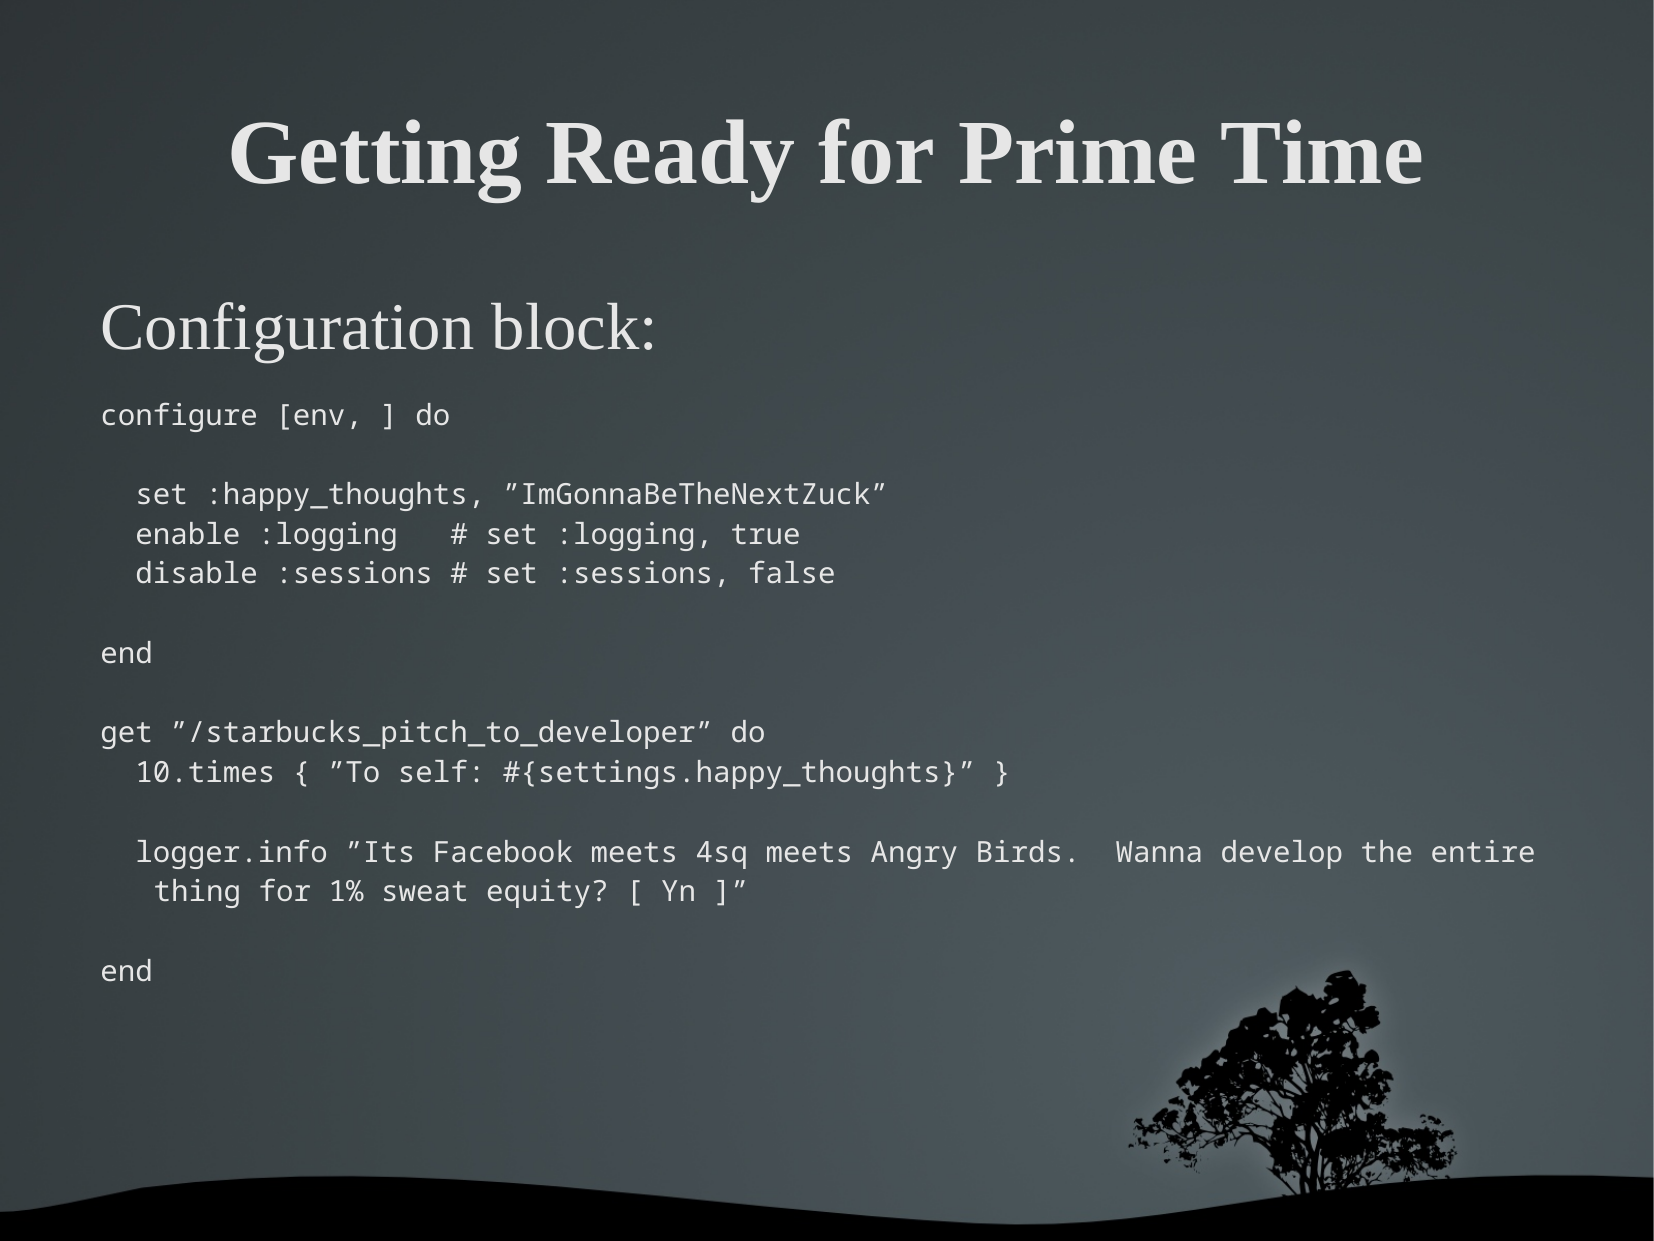

# Getting Ready for Prime Time
Configuration block:
configure [env, ] do
 set :happy_thoughts, ”ImGonnaBeTheNextZuck”
 enable :logging # set :logging, true
 disable :sessions # set :sessions, false
end
get ”/starbucks_pitch_to_developer” do
 10.times { ”To self: #{settings.happy_thoughts}” }
 logger.info ”Its Facebook meets 4sq meets Angry Birds. Wanna develop the entire thing for 1% sweat equity? [ Yn ]”
end